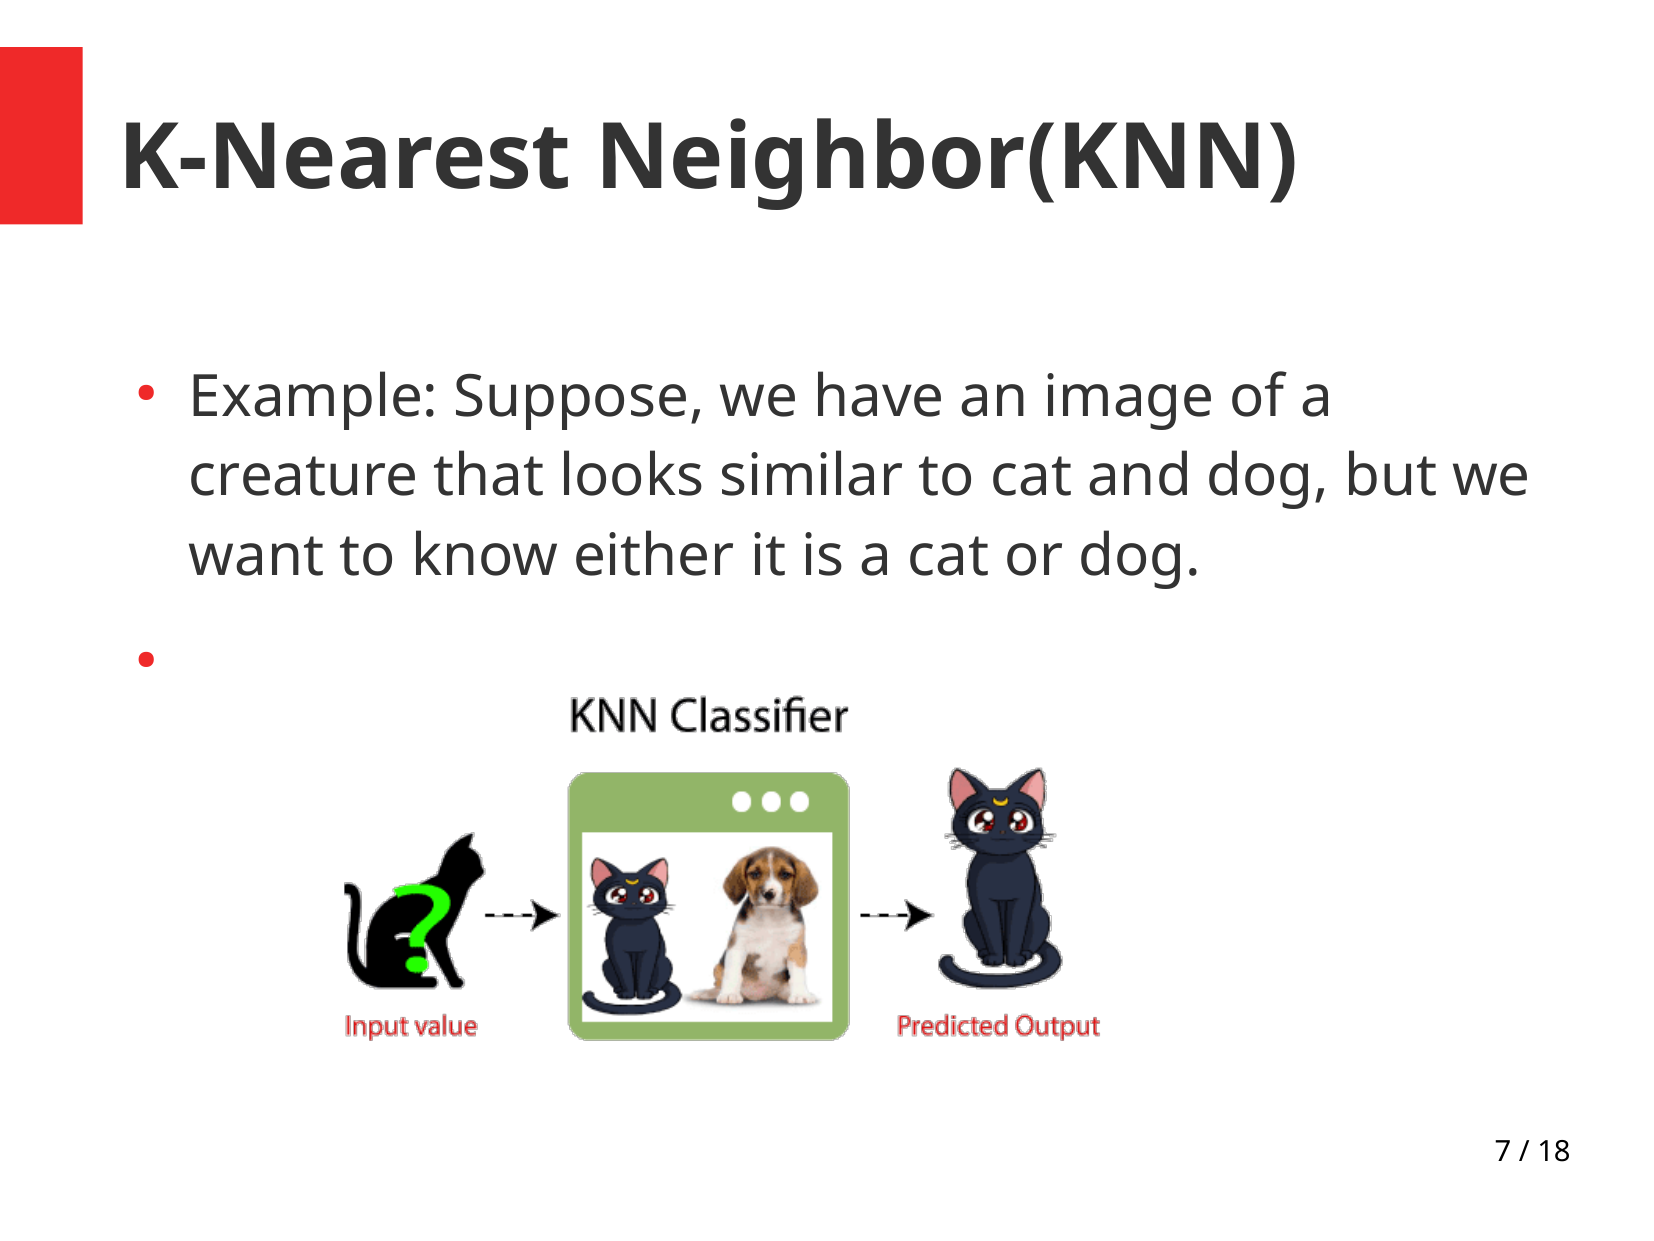

# K-Nearest Neighbor(KNN)
Example: Suppose, we have an image of a creature that looks similar to cat and dog, but we want to know either it is a cat or dog.
7